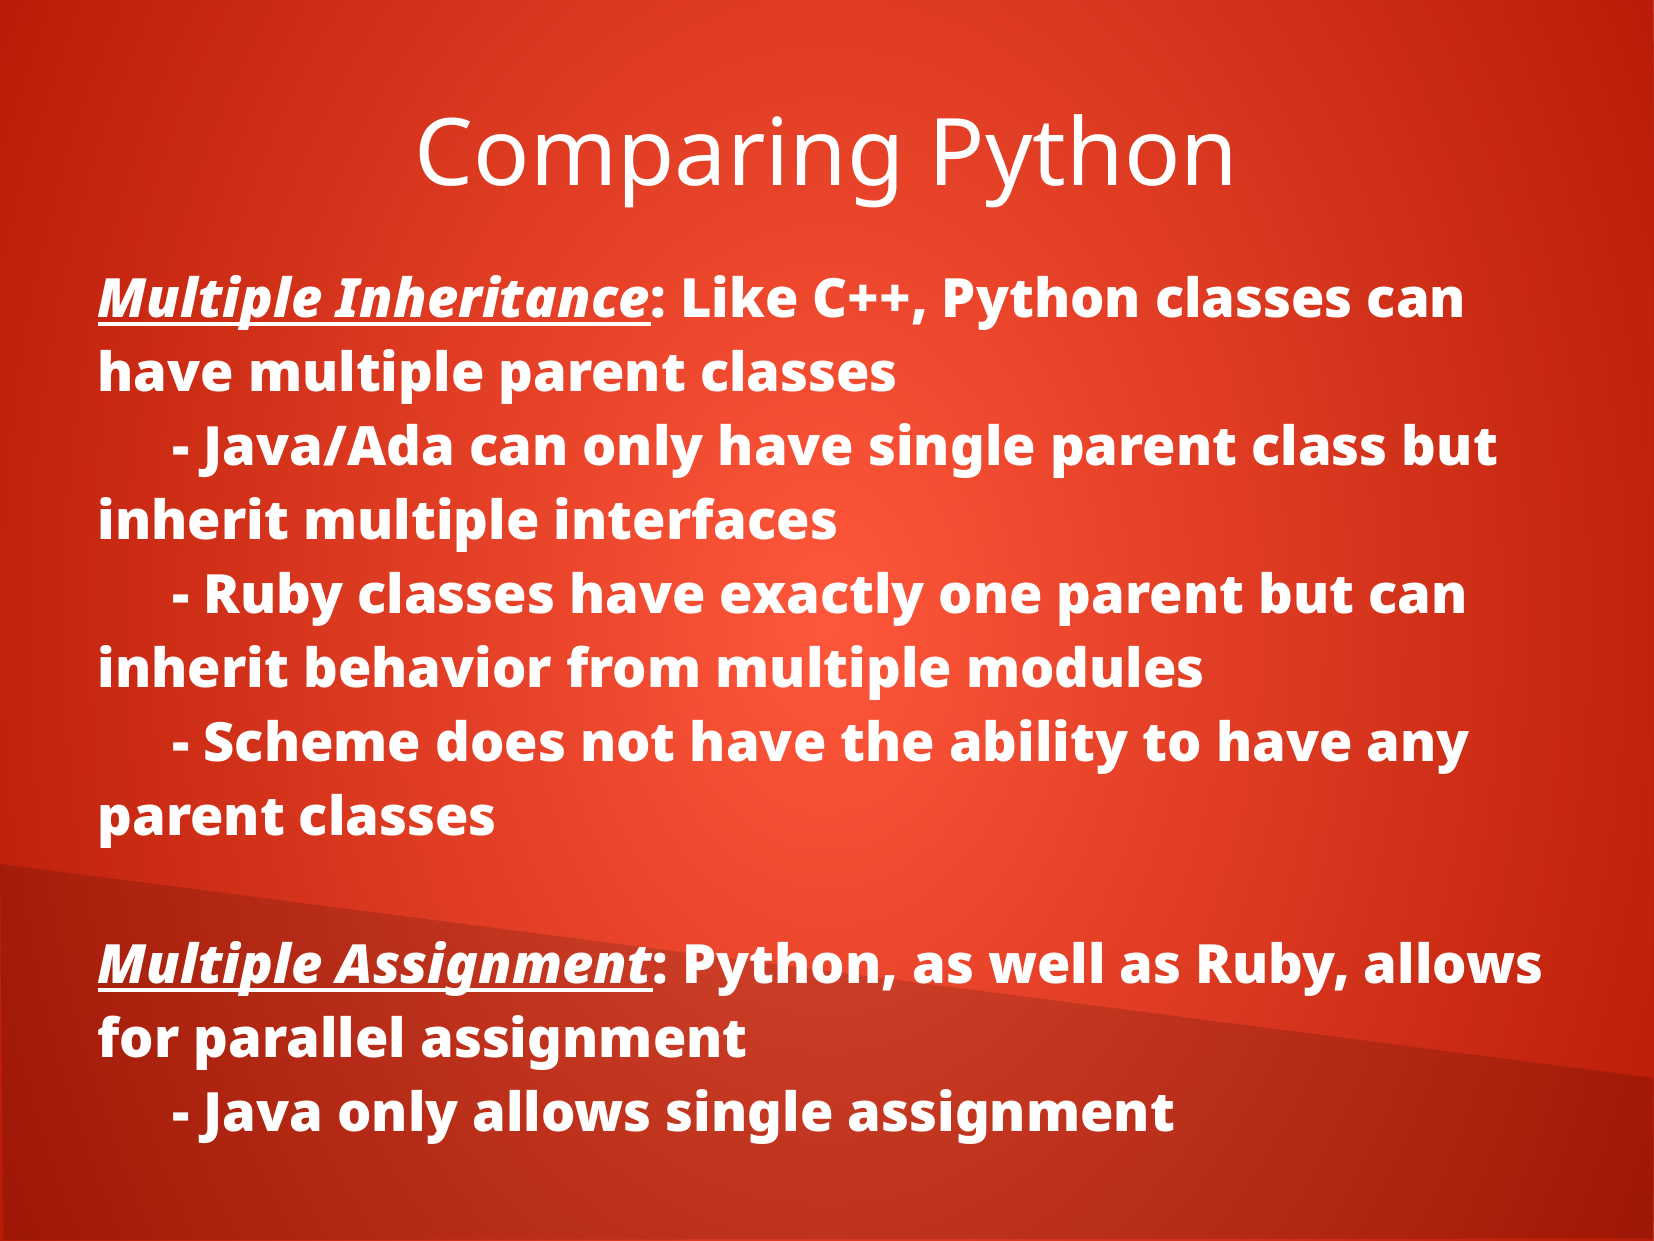

# Comparing Python
Multiple Inheritance: Like C++, Python classes can have multiple parent classes
	- Java/Ada can only have single parent class but inherit multiple interfaces
	- Ruby classes have exactly one parent but can inherit behavior from multiple modules
	- Scheme does not have the ability to have any parent classes
Multiple Assignment: Python, as well as Ruby, allows for parallel assignment
	- Java only allows single assignment